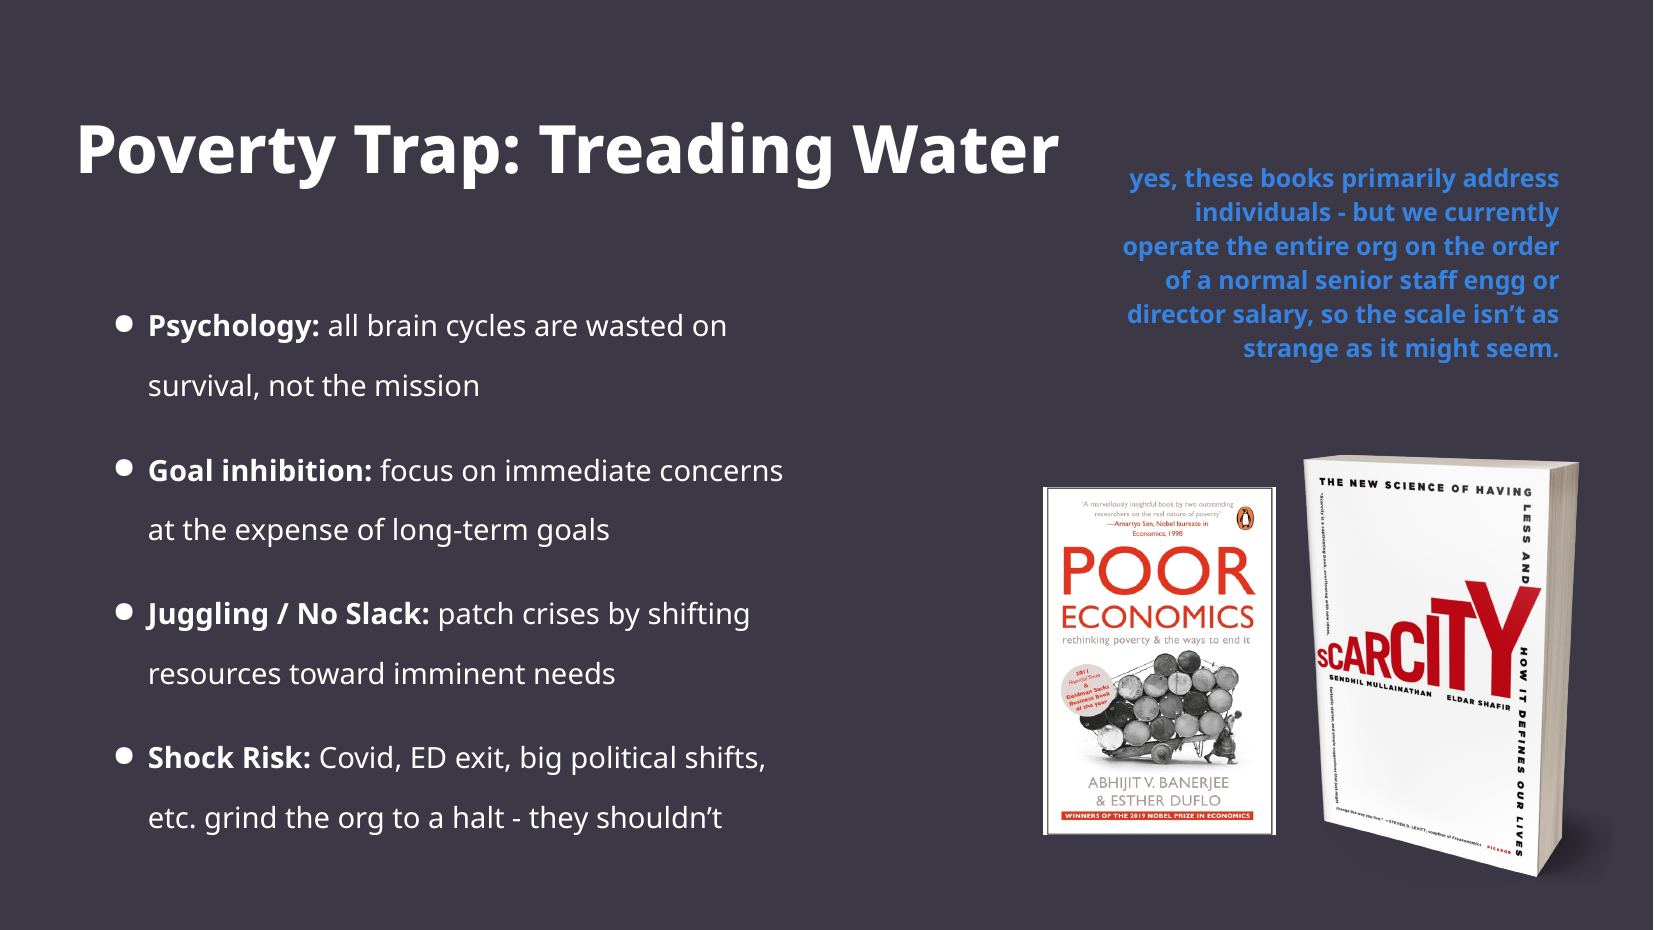

# Poverty Trap: Treading Water
yes, these books primarily address individuals - but we currently operate the entire org on the order of a normal senior staff engg or director salary, so the scale isn’t as strange as it might seem.
Psychology: all brain cycles are wasted on survival, not the mission
Goal inhibition: focus on immediate concerns at the expense of long-term goals
Juggling / No Slack: patch crises by shifting resources toward imminent needs
Shock Risk: Covid, ED exit, big political shifts, etc. grind the org to a halt - they shouldn’t